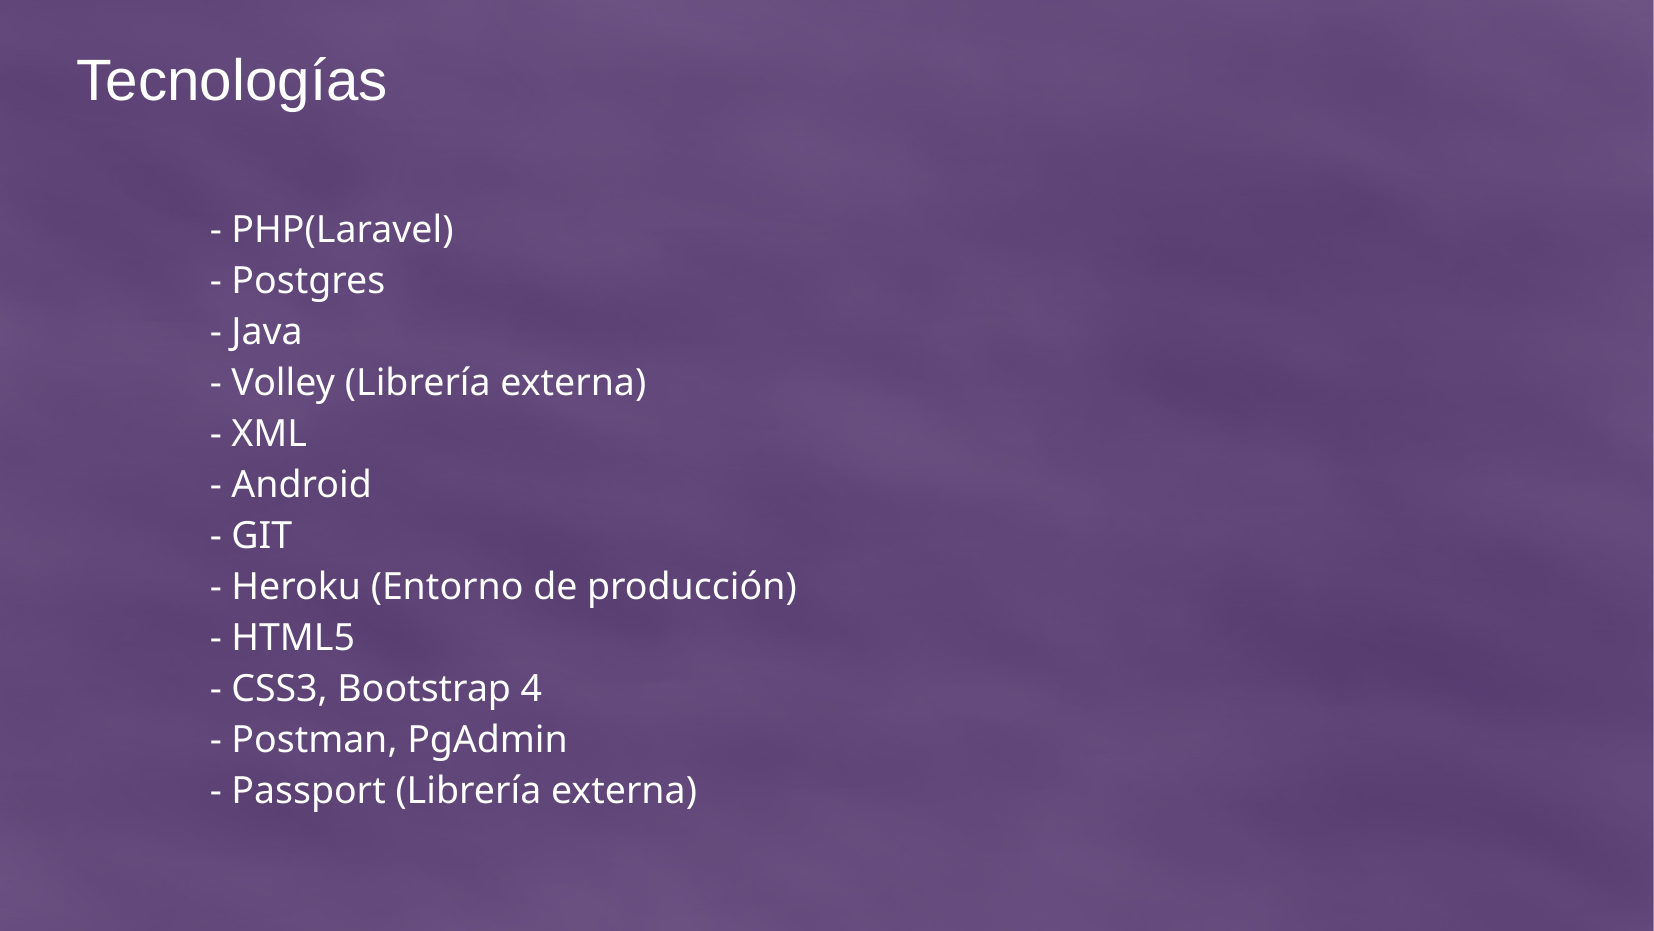

# Tecnologías
- PHP(Laravel)
- Postgres
- Java
- Volley (Librería externa)
- XML
- Android
- GIT
- Heroku (Entorno de producción)
- HTML5
- CSS3, Bootstrap 4
- Postman, PgAdmin
- Passport (Librería externa)